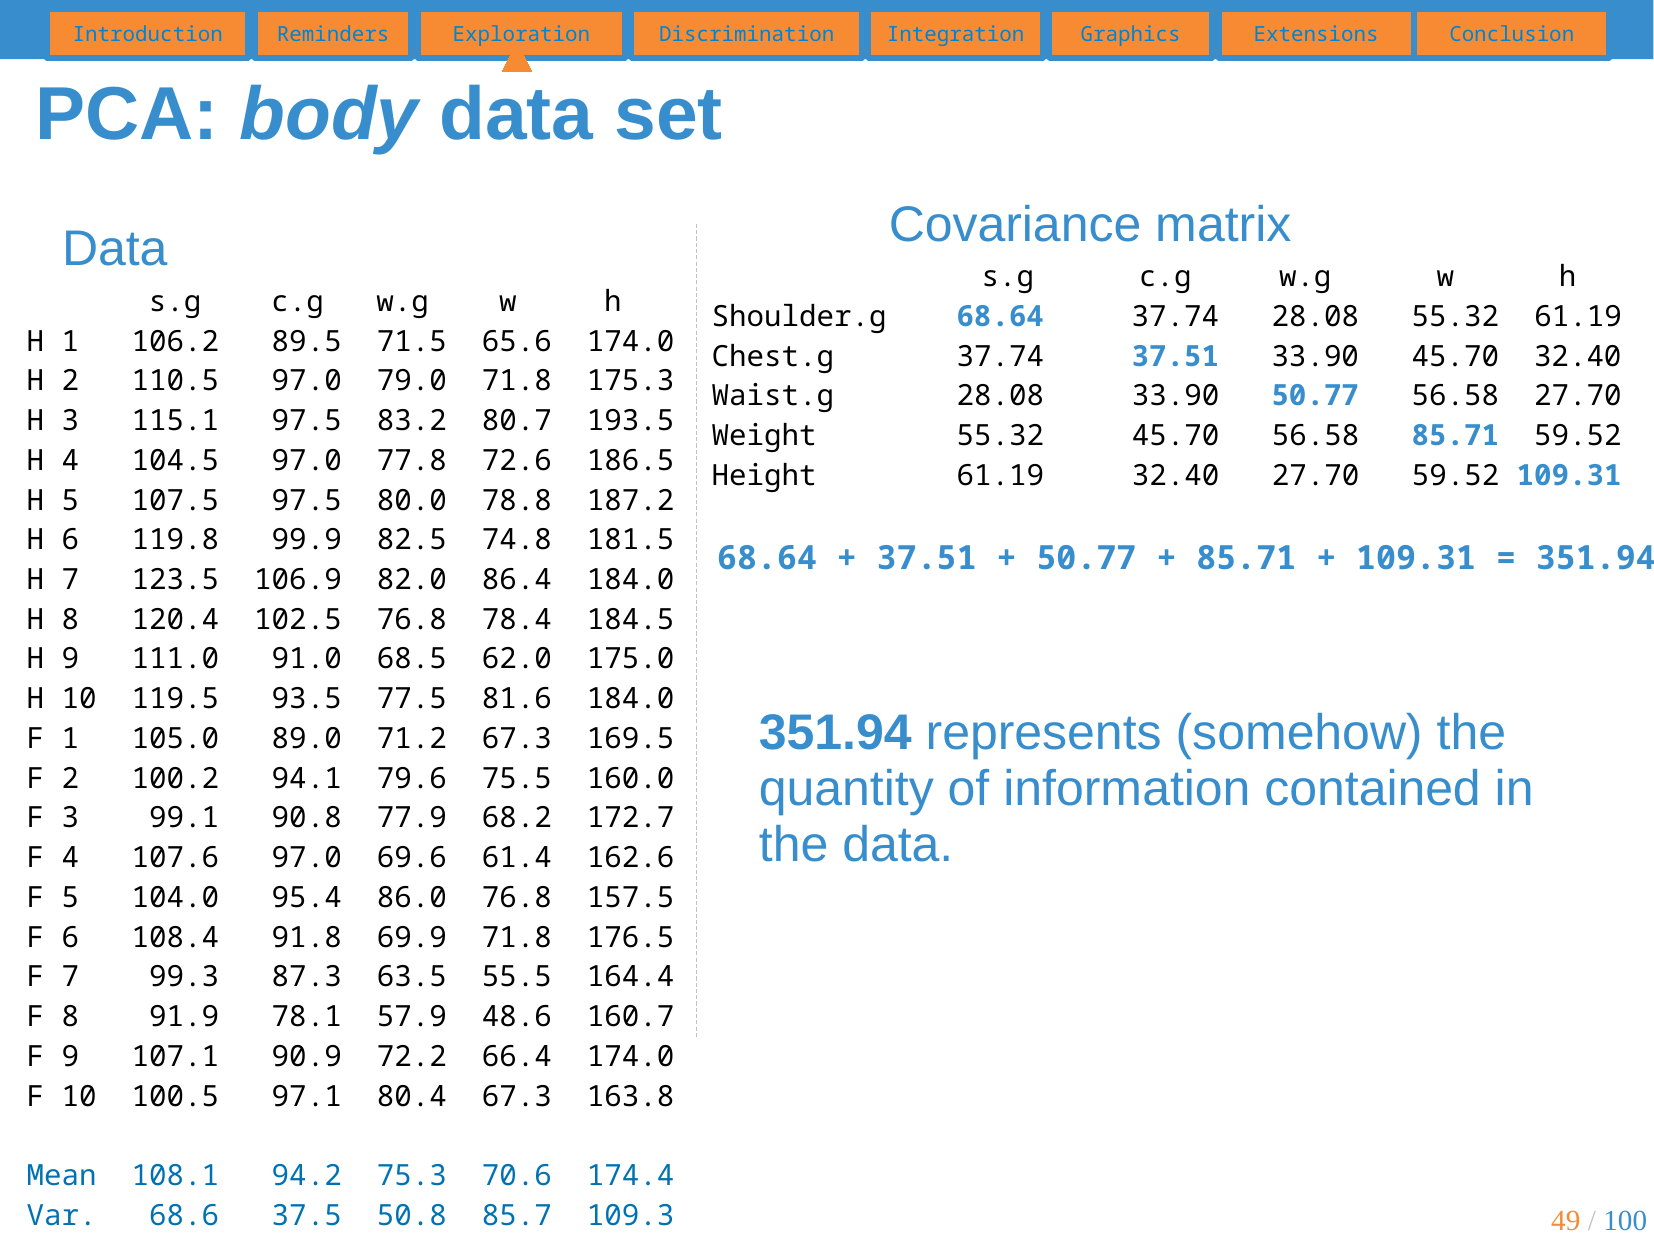

# PCA: body data set
Covariance matrix
Data
		 s.g c.g w.g w h
Shoulder.g 68.64 37.74 28.08 55.32 61.19
Chest.g 37.74 37.51 33.90 45.70 32.40
Waist.g 28.08 33.90 50.77 56.58 27.70
Weight 55.32 45.70 56.58 85.71 59.52
Height 61.19 32.40 27.70 59.52 109.31
68.64 + 37.51 + 50.77 + 85.71 + 109.31 = 351.94
 s.g c.g w.g w h
H 1 106.2 89.5 71.5 65.6 174.0
H 2 110.5 97.0 79.0 71.8 175.3
H 3 115.1 97.5 83.2 80.7 193.5
H 4 104.5 97.0 77.8 72.6 186.5
H 5 107.5 97.5 80.0 78.8 187.2
H 6 119.8 99.9 82.5 74.8 181.5
H 7 123.5 106.9 82.0 86.4 184.0
H 8 120.4 102.5 76.8 78.4 184.5
H 9 111.0 91.0 68.5 62.0 175.0
H 10 119.5 93.5 77.5 81.6 184.0
F 1 105.0 89.0 71.2 67.3 169.5
F 2 100.2 94.1 79.6 75.5 160.0
F 3 99.1 90.8 77.9 68.2 172.7
F 4 107.6 97.0 69.6 61.4 162.6
F 5 104.0 95.4 86.0 76.8 157.5
F 6 108.4 91.8 69.9 71.8 176.5
F 7 99.3 87.3 63.5 55.5 164.4
F 8 91.9 78.1 57.9 48.6 160.7
F 9 107.1 90.9 72.2 66.4 174.0
F 10 100.5 97.1 80.4 67.3 163.8
Mean 108.1 94.2 75.3 70.6 174.4
Var. 68.6 37.5 50.8 85.7 109.3
351.94 represents (somehow) the quantity of information contained in the data.
49